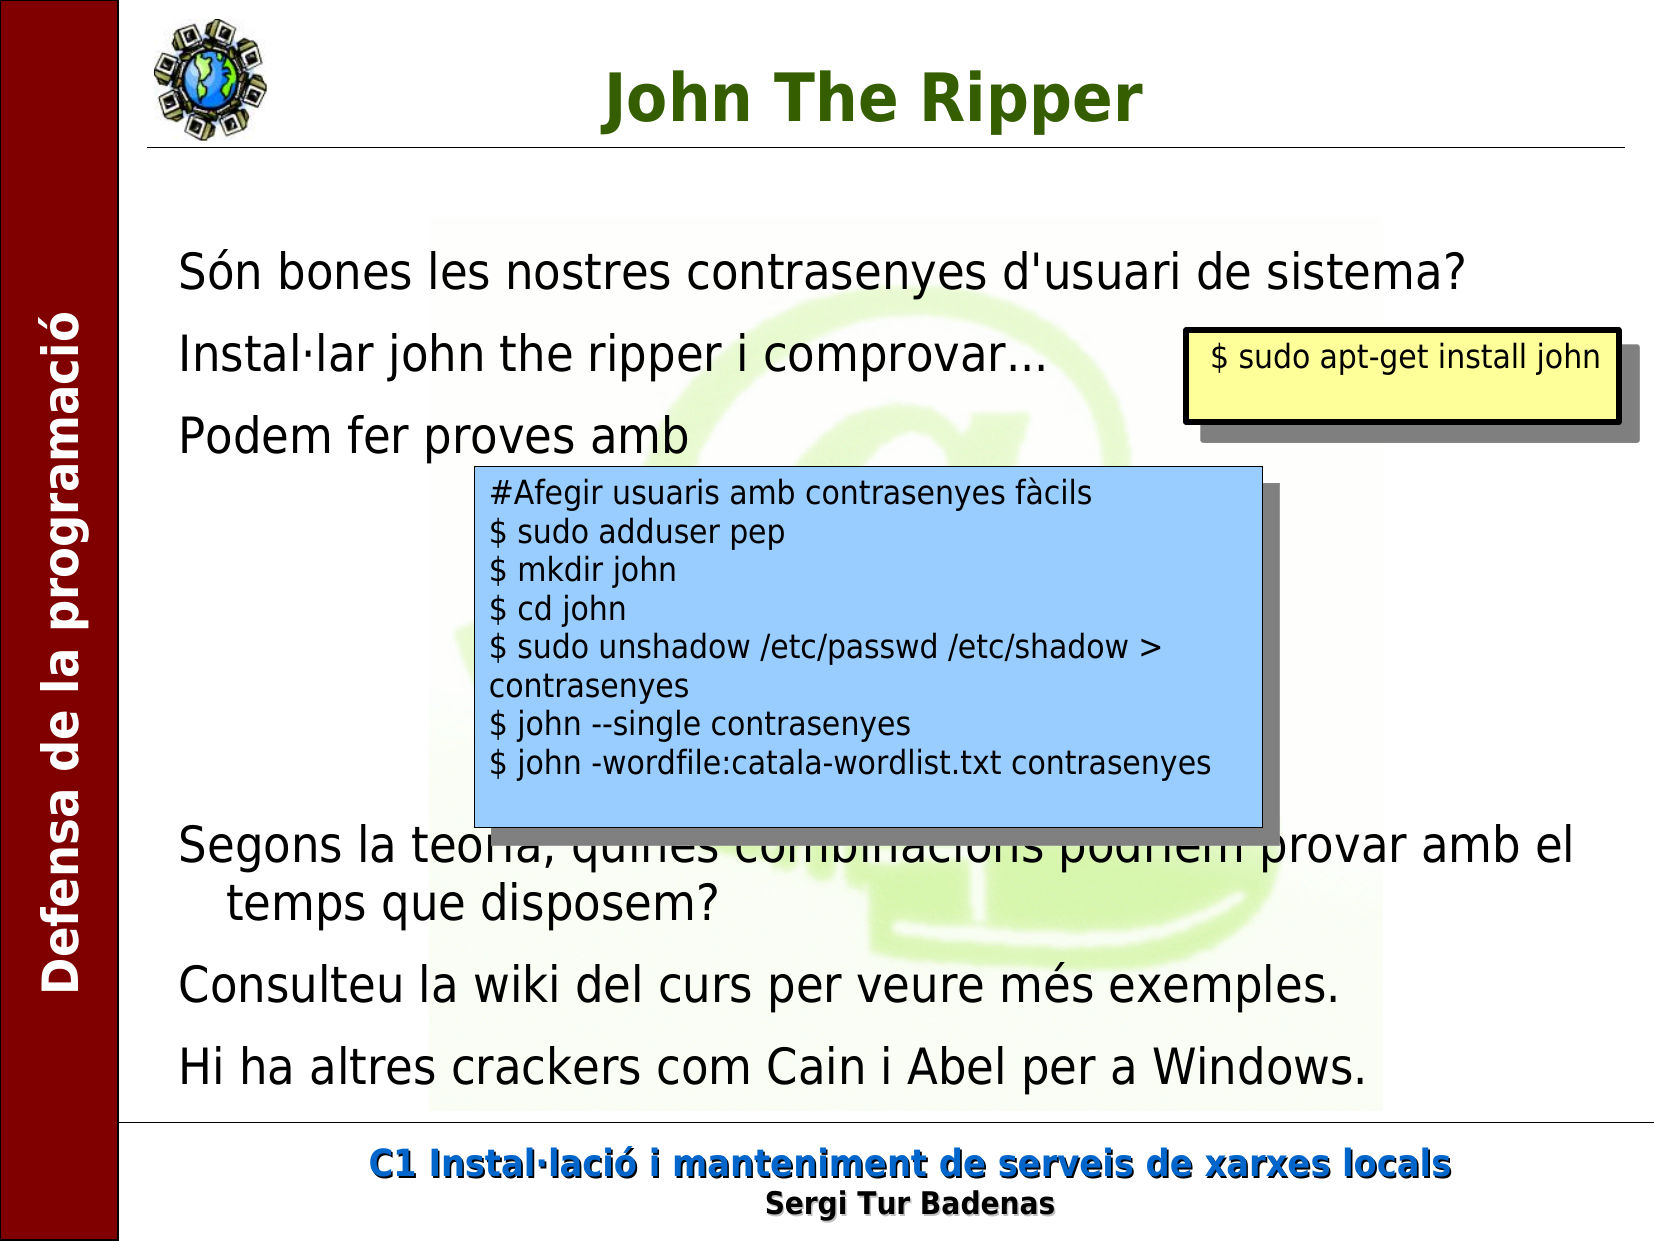

# John The Ripper
Són bones les nostres contrasenyes d'usuari de sistema?
Instal·lar john the ripper i comprovar...
Podem fer proves amb
Segons la teoria, quines combinacions podríem provar amb el temps que disposem?
Consulteu la wiki del curs per veure més exemples.
Hi ha altres crackers com Cain i Abel per a Windows.
 $ sudo apt-get install john
#Afegir usuaris amb contrasenyes fàcils
$ sudo adduser pep
$ mkdir john
$ cd john
$ sudo unshadow /etc/passwd /etc/shadow > contrasenyes
$ john --single contrasenyes
$ john -wordfile:catala-wordlist.txt contrasenyes